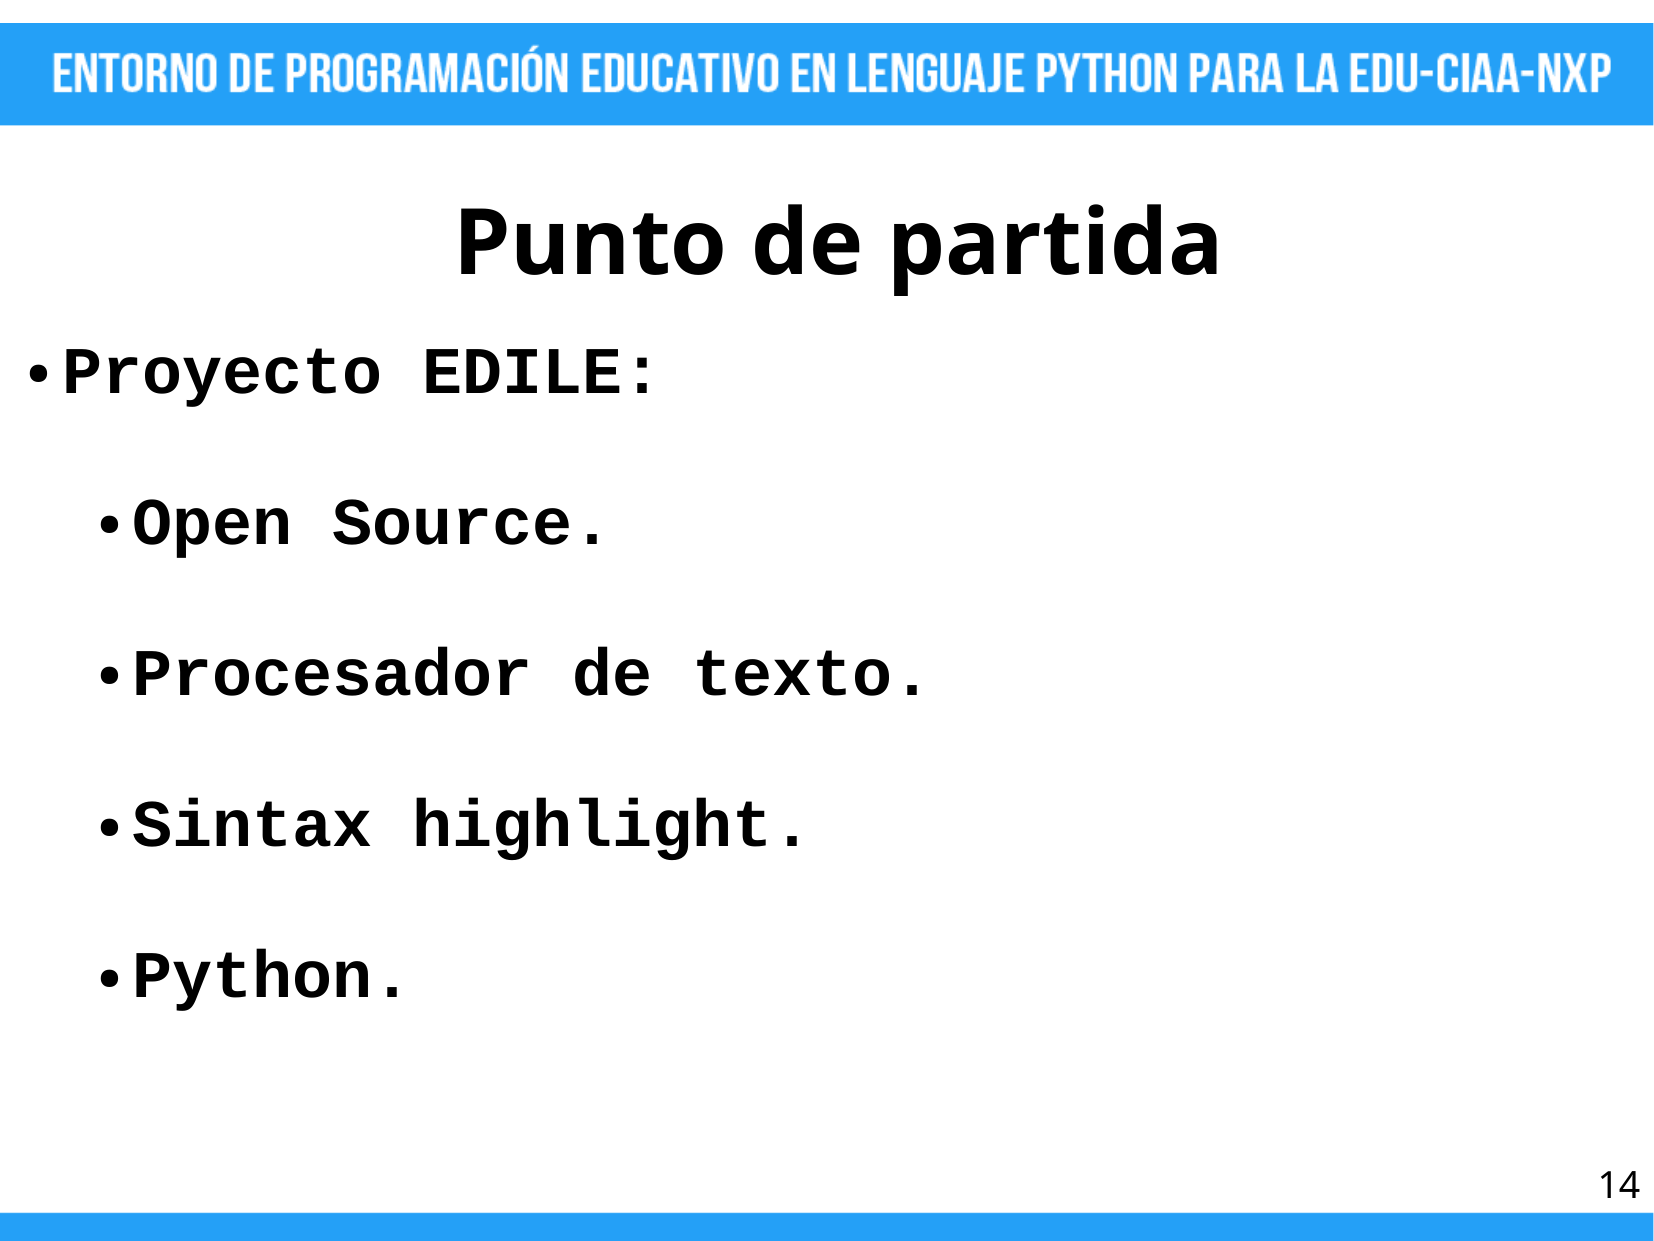

# Punto de partida
Proyecto EDILE:
Open Source.
Procesador de texto.
Sintax highlight.
Python.
14